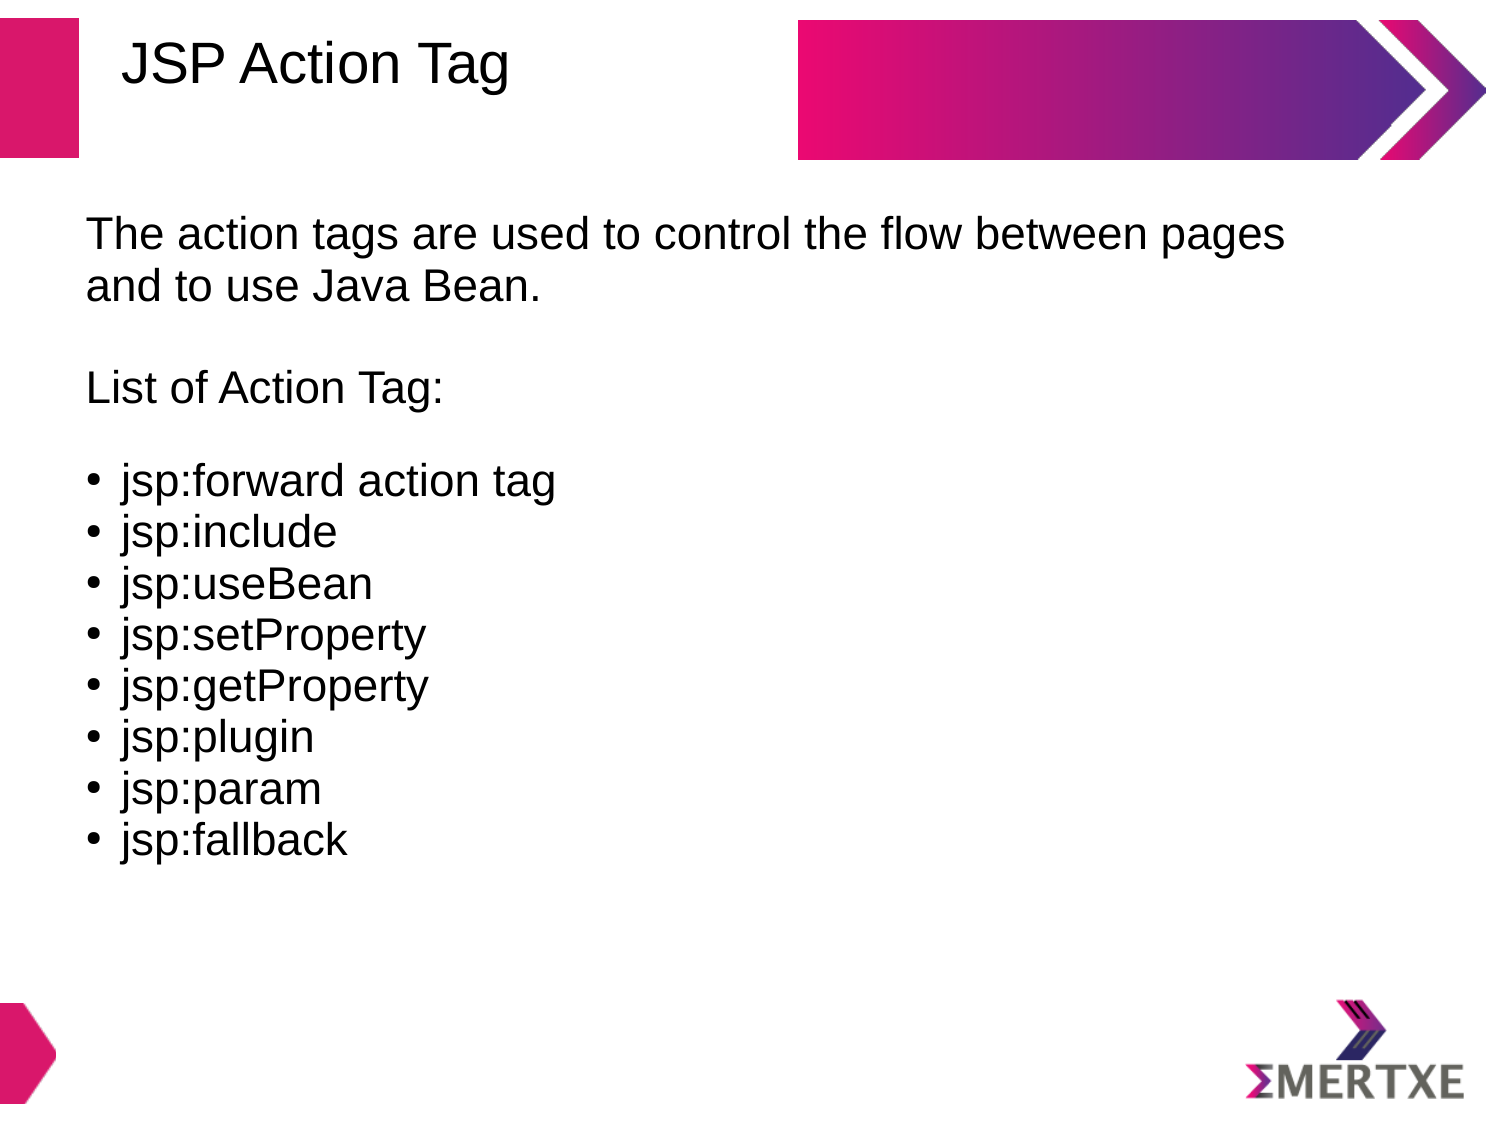

JSP Action Tag
The action tags are used to control the flow between pages and to use Java Bean.
List of Action Tag:
jsp:forward action tag
jsp:include
jsp:useBean
jsp:setProperty
jsp:getProperty
jsp:plugin
jsp:param
jsp:fallback